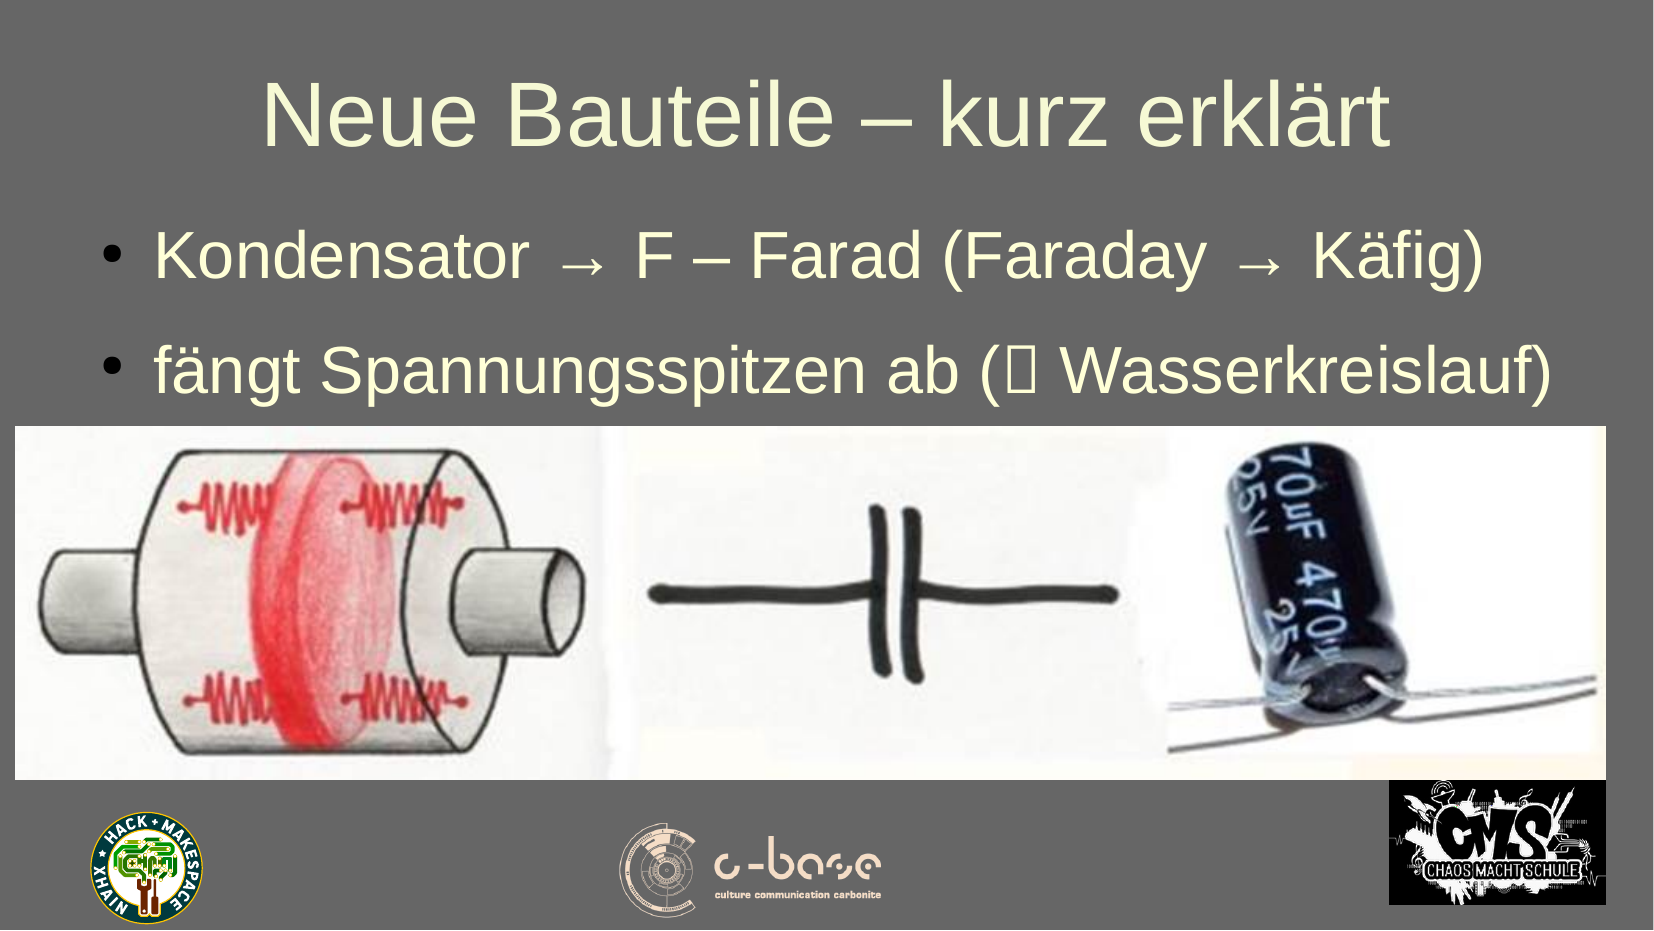

# Neue Bauteile – kurz erklärt
Kondensator → F – Farad (Faraday → Käfig)
fängt Spannungsspitzen ab ( Wasserkreislauf)